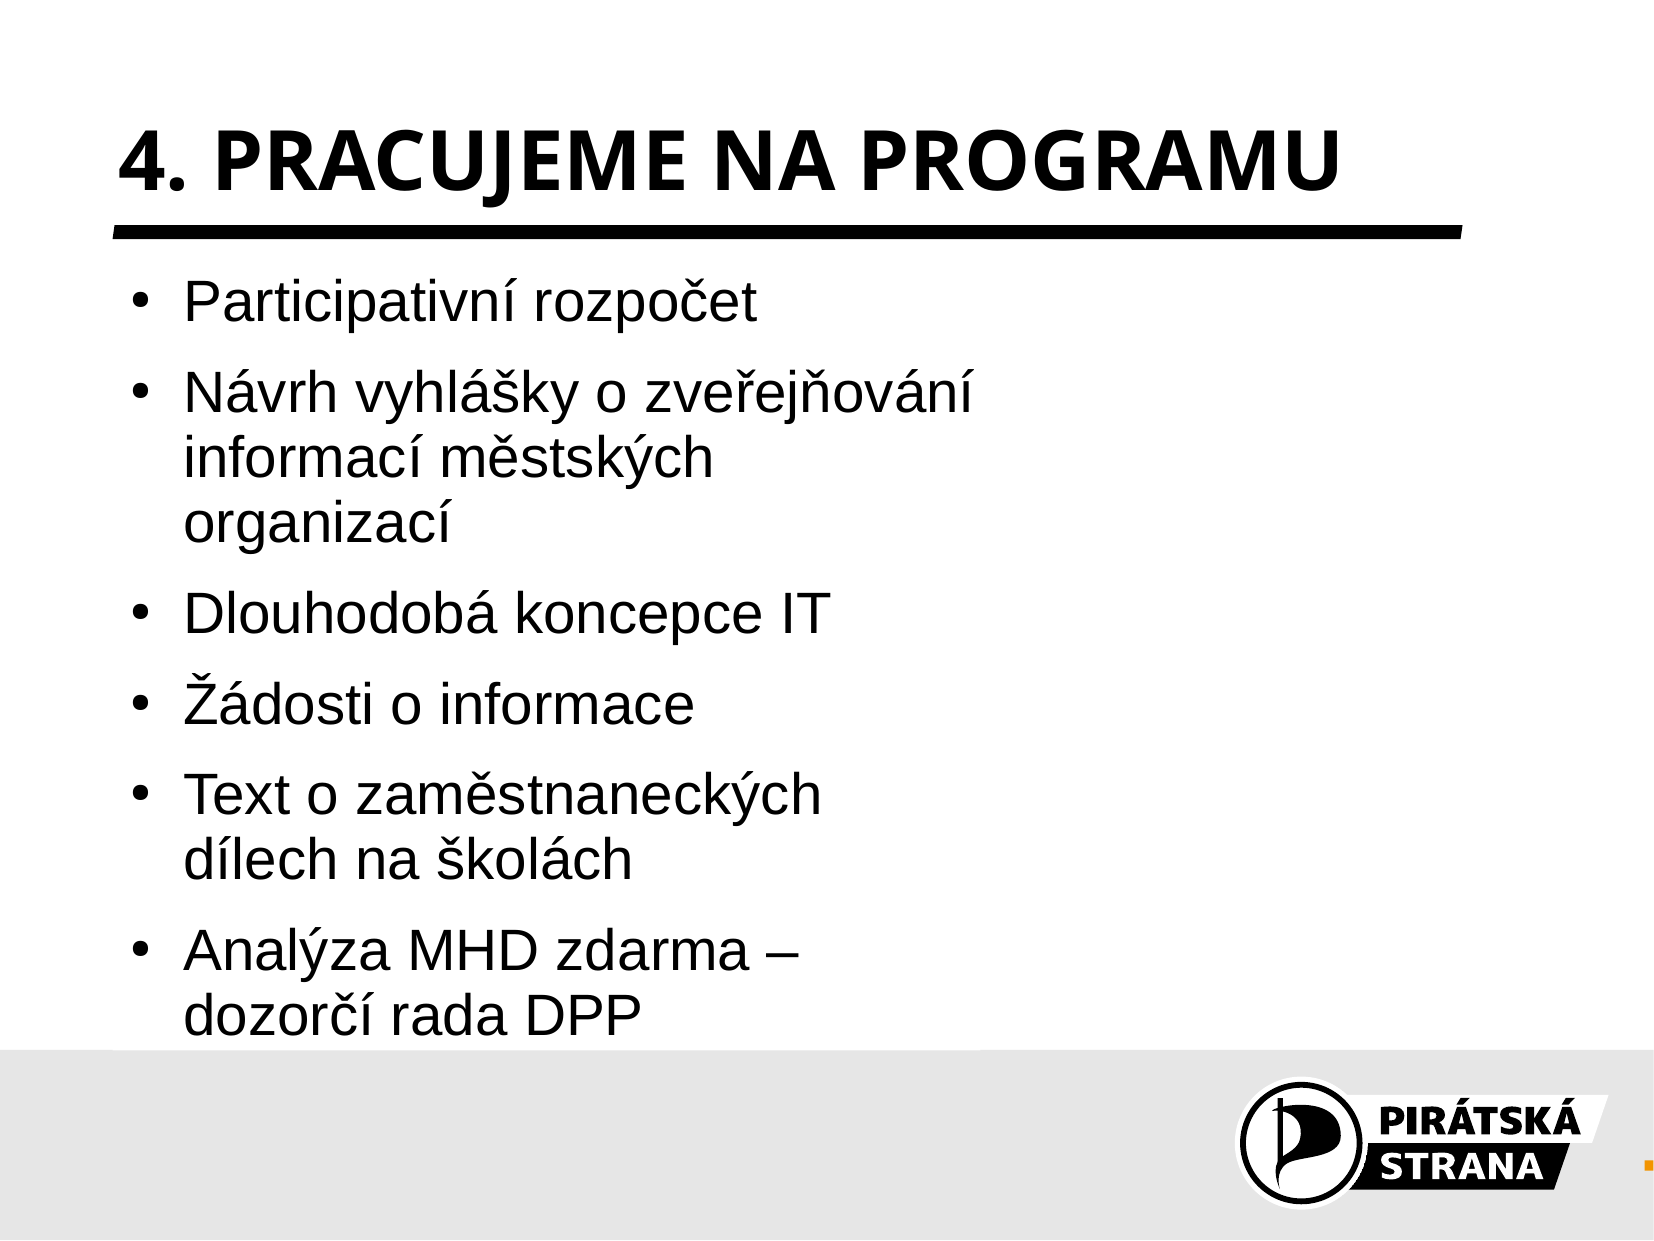

# 4. PRACUJEME NA PROGRAMU
Participativní rozpočet
Návrh vyhlášky o zveřejňování informací městských organizací
Dlouhodobá koncepce IT
Žádosti o informace
Text o zaměstnaneckých dílech na školách
Analýza MHD zdarma – dozorčí rada DPP